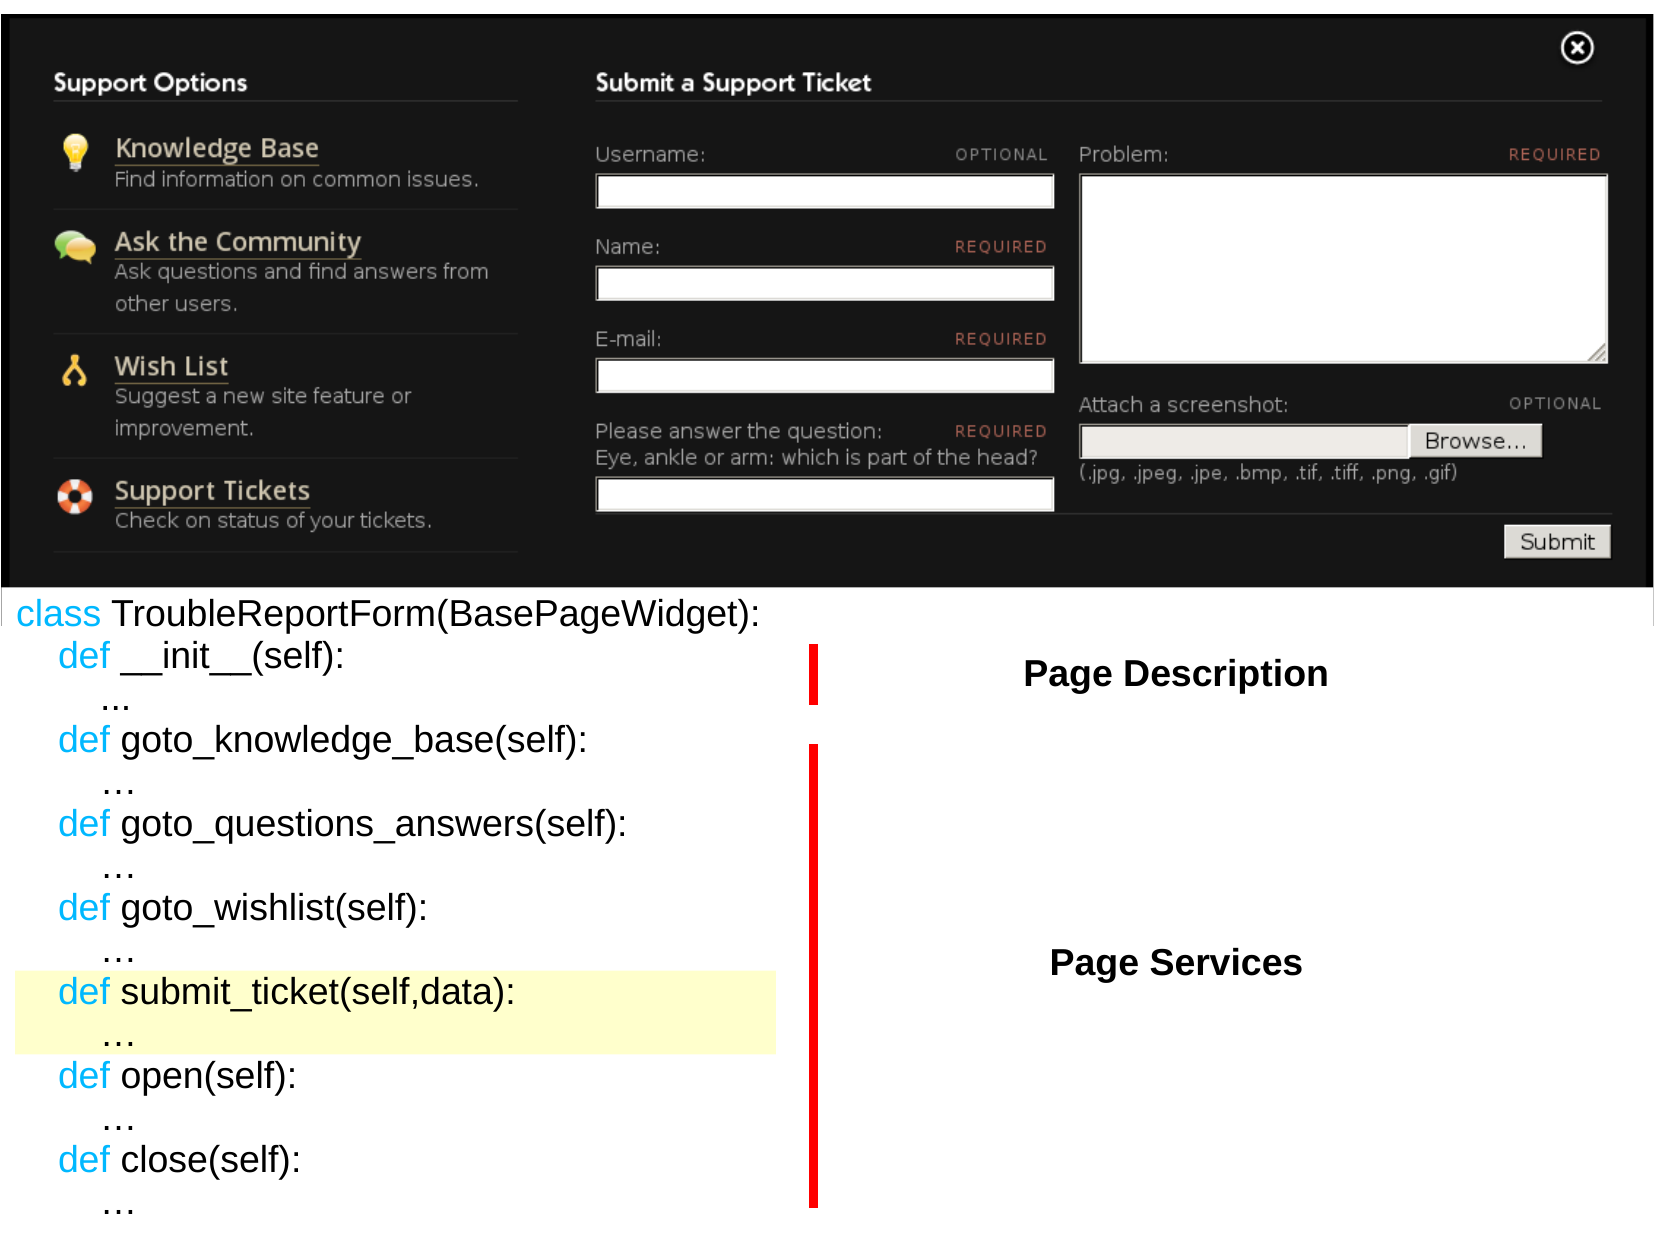

class TroubleReportForm(BasePageWidget):
 def __init__(self):
 ...
 def goto_knowledge_base(self):
 …
 def goto_questions_answers(self):
 …
 def goto_wishlist(self):
 …
 def submit_ticket(self,data):
 …
 def open(self):
 …
 def close(self):
 …
Page Description
Page Services